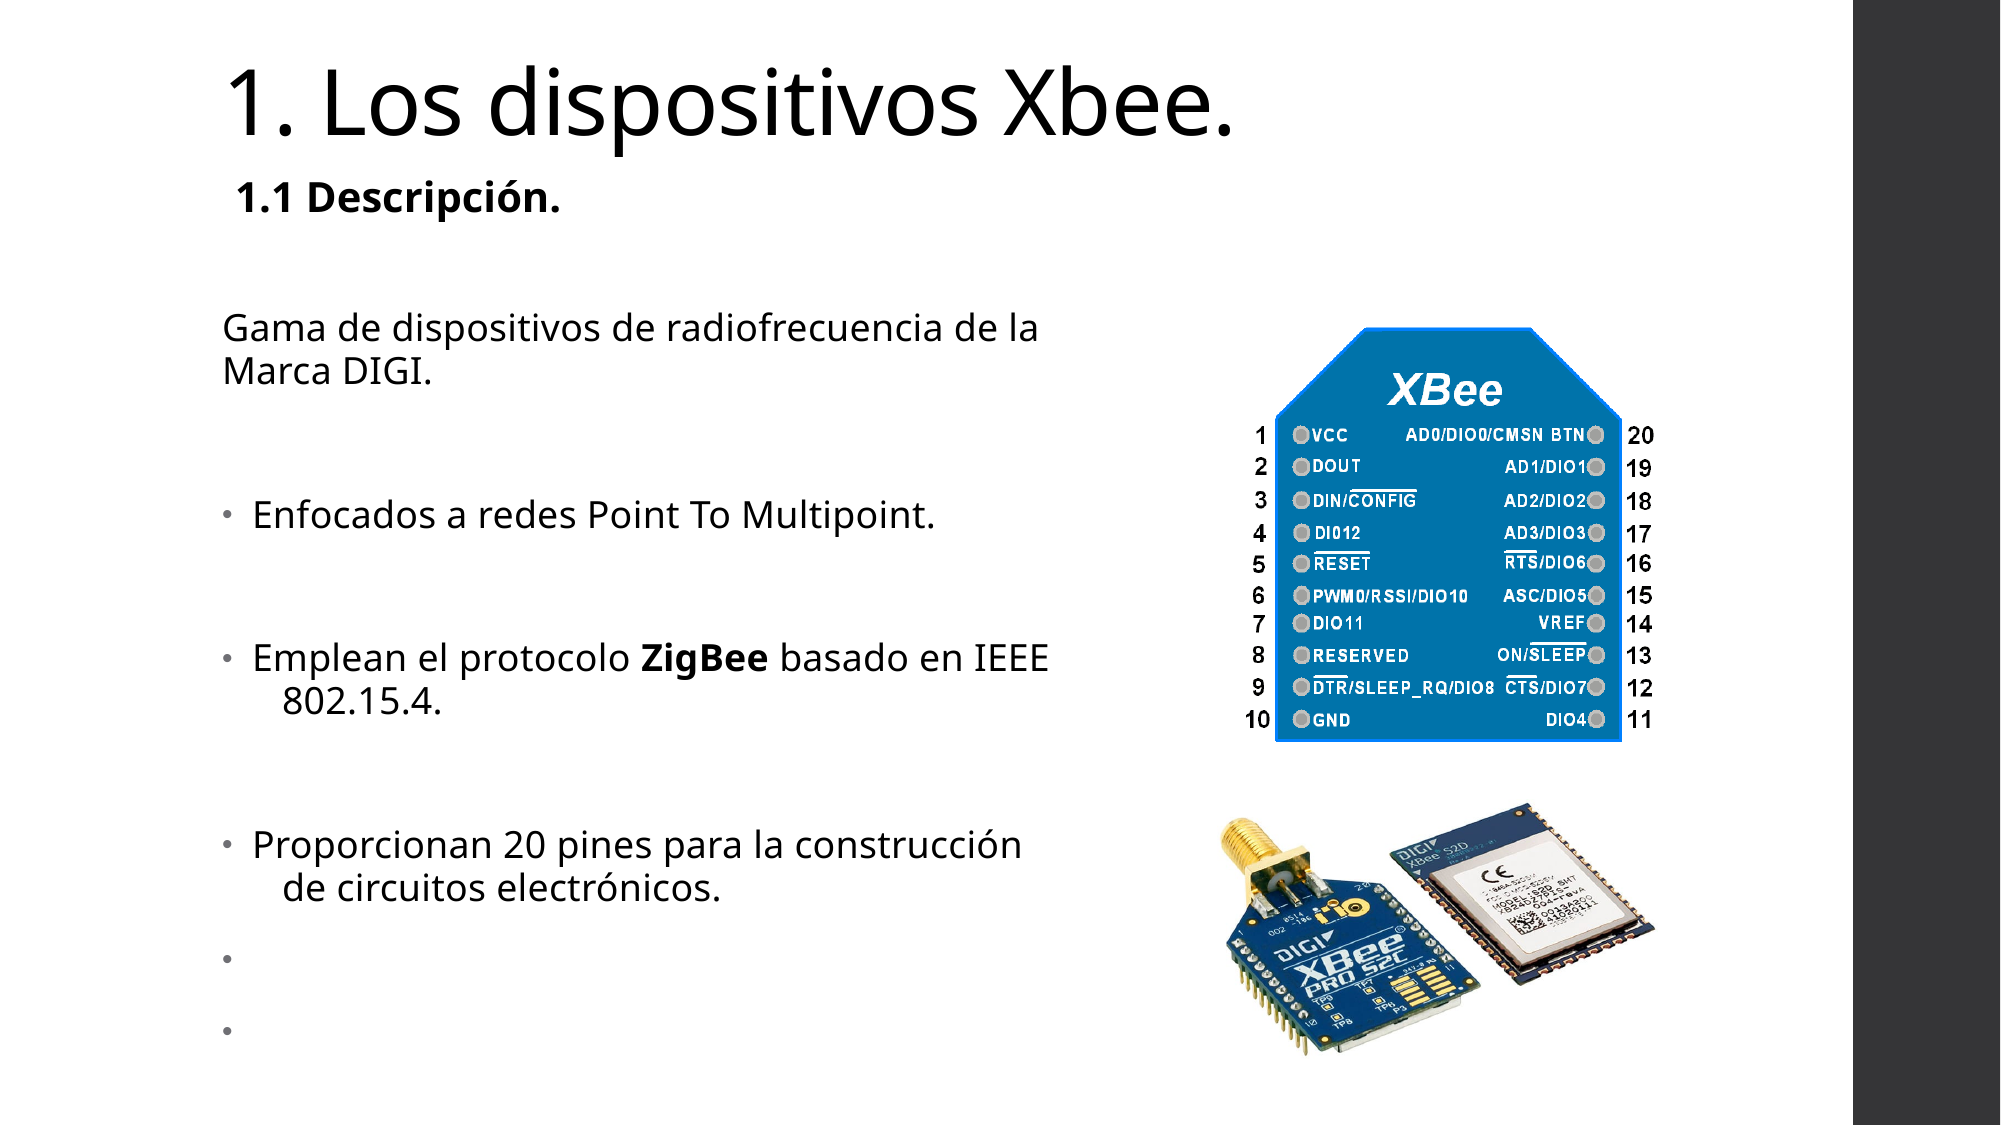

1. Los dispositivos Xbee.
1.1 Descripción.
# Gama de dispositivos de radiofrecuencia de la Marca DIGI.
Enfocados a redes Point To Multipoint.
Emplean el protocolo ZigBee basado en IEEE 802.15.4.
Proporcionan 20 pines para la construcción de circuitos electrónicos.